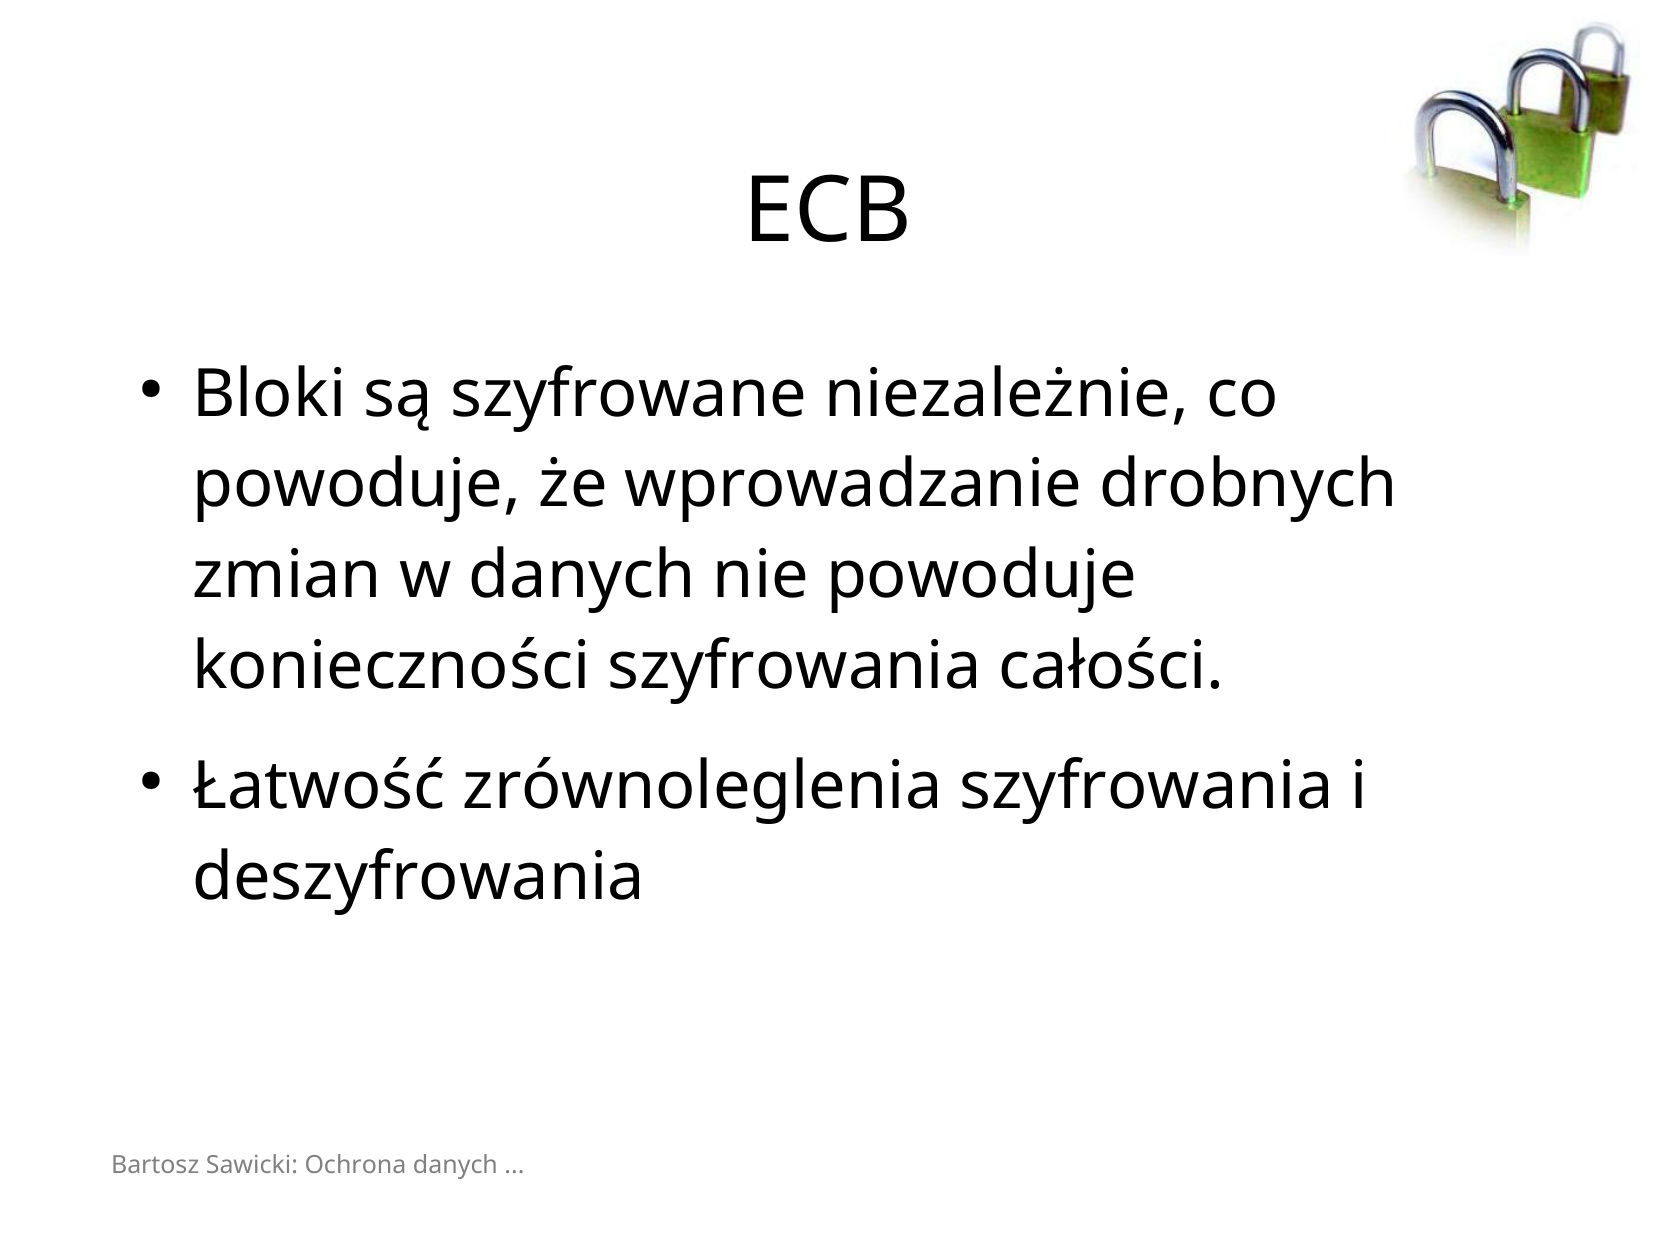

# ECB
Bloki są szyfrowane niezależnie, co powoduje, że wprowadzanie drobnych zmian w danych nie powoduje konieczności szyfrowania całości.
Łatwość zrównoleglenia szyfrowania i deszyfrowania